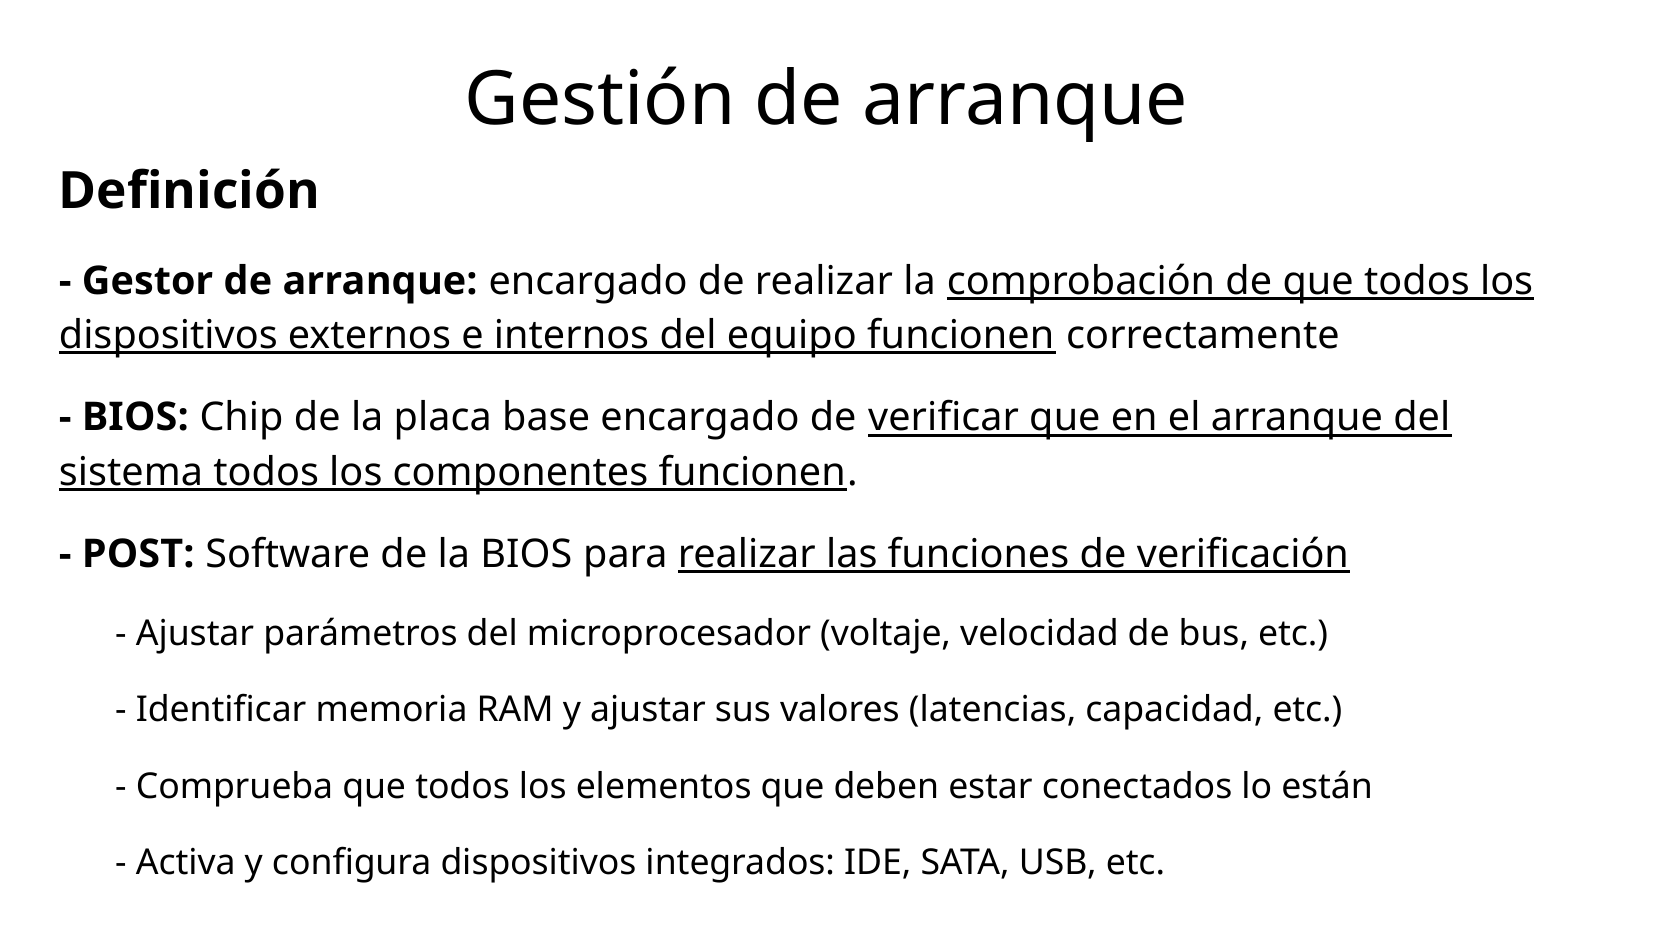

# Gestión de arranque
Definición
- Gestor de arranque: encargado de realizar la comprobación de que todos los dispositivos externos e internos del equipo funcionen correctamente
- BIOS: Chip de la placa base encargado de verificar que en el arranque del sistema todos los componentes funcionen.
- POST: Software de la BIOS para realizar las funciones de verificación
- Ajustar parámetros del microprocesador (voltaje, velocidad de bus, etc.)
- Identificar memoria RAM y ajustar sus valores (latencias, capacidad, etc.)
- Comprueba que todos los elementos que deben estar conectados lo están
- Activa y configura dispositivos integrados: IDE, SATA, USB, etc.